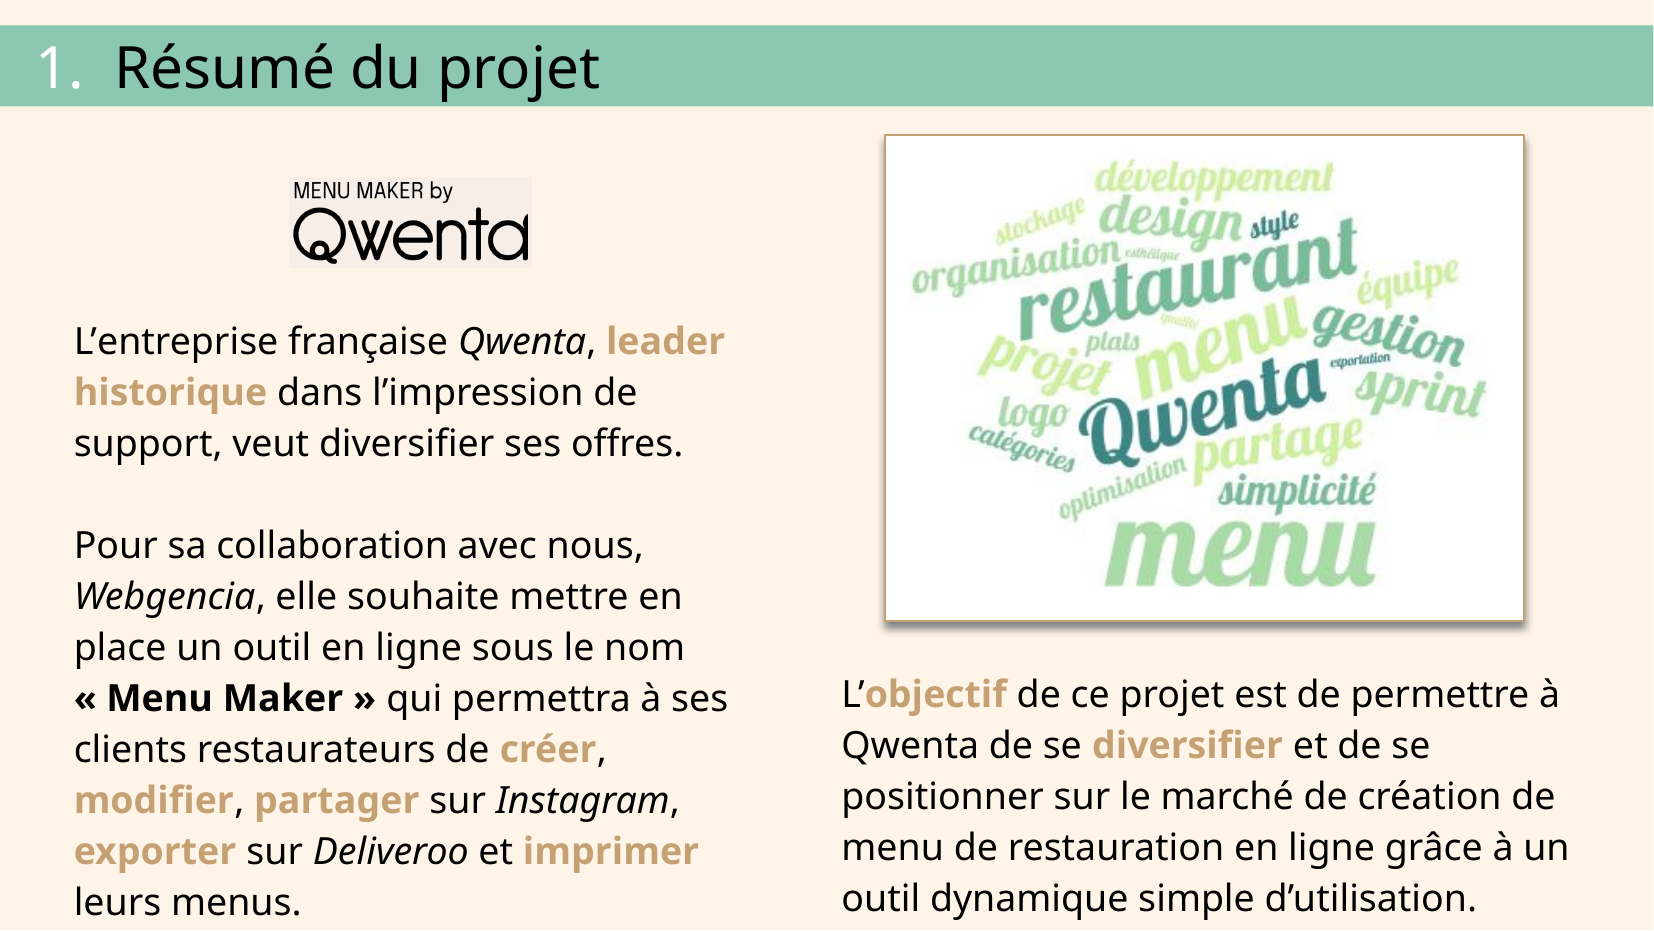

# 1. Résumé du projet
L’entreprise française Qwenta, leader historique dans l’impression de support, veut diversifier ses offres.
Pour sa collaboration avec nous, Webgencia, elle souhaite mettre en place un outil en ligne sous le nom « Menu Maker » qui permettra à ses clients restaurateurs de créer, modifier, partager sur Instagram, exporter sur Deliveroo et imprimer leurs menus.
L’objectif de ce projet est de permettre à Qwenta de se diversifier et de se positionner sur le marché de création de menu de restauration en ligne grâce à un outil dynamique simple d’utilisation.